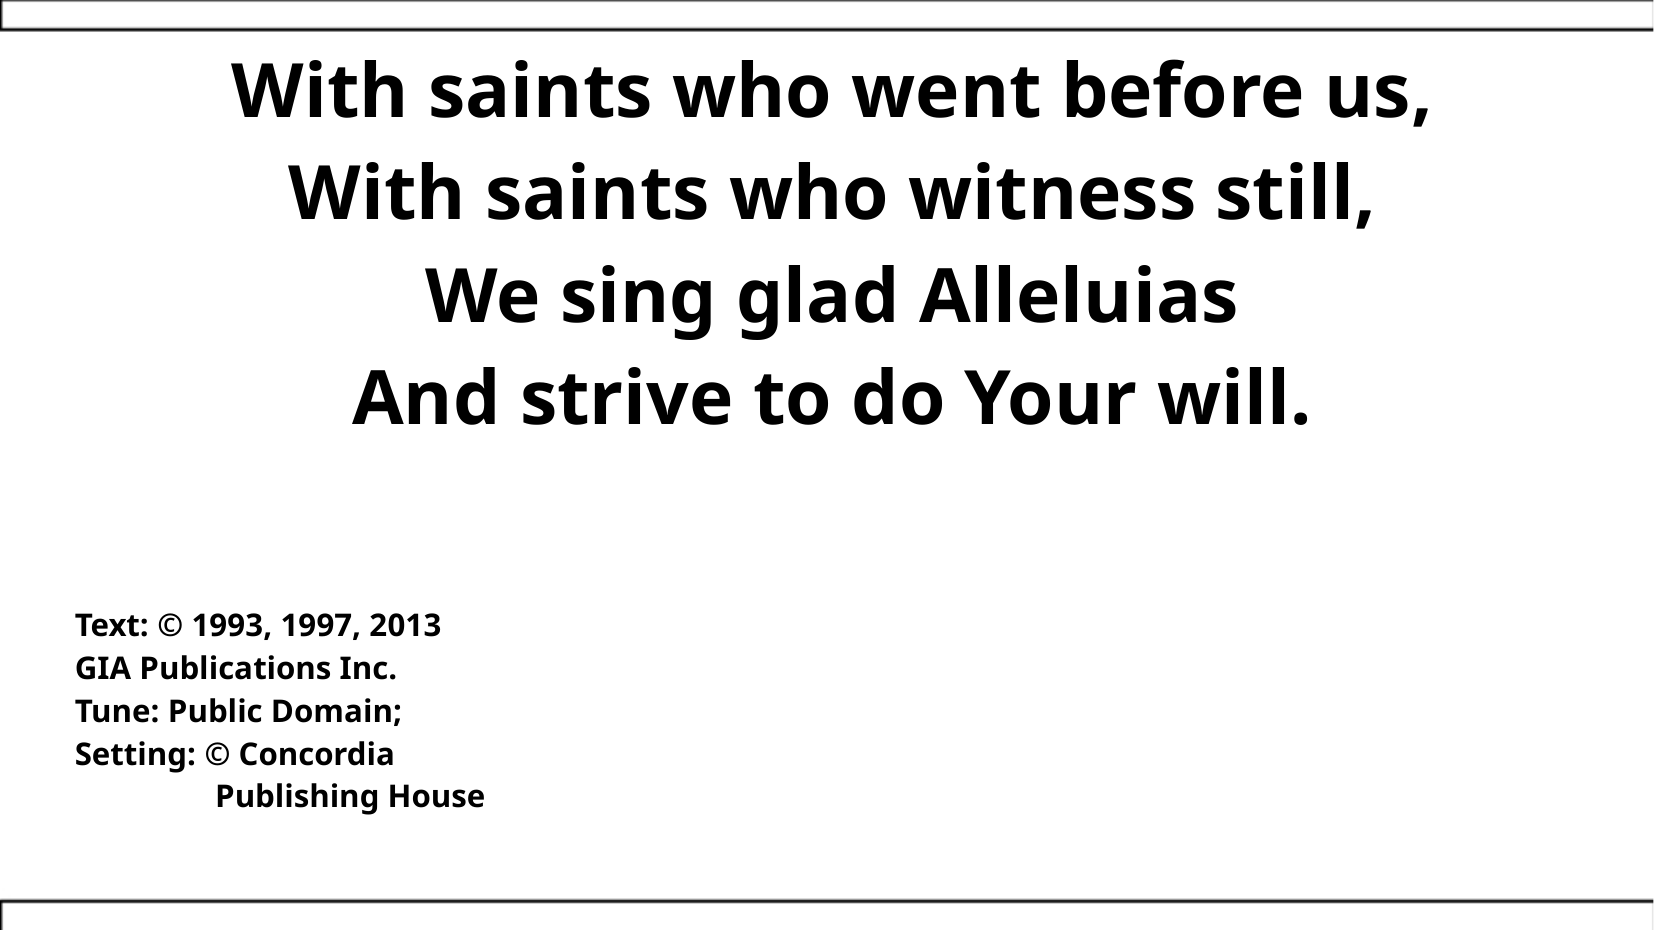

With saints who went before us,
With saints who witness still,
We sing glad Alleluias
And strive to do Your will.
Text: © 1993, 1997, 2013
GIA Publications Inc.
Tune: Public Domain;
Setting: © Concordia
 Publishing House